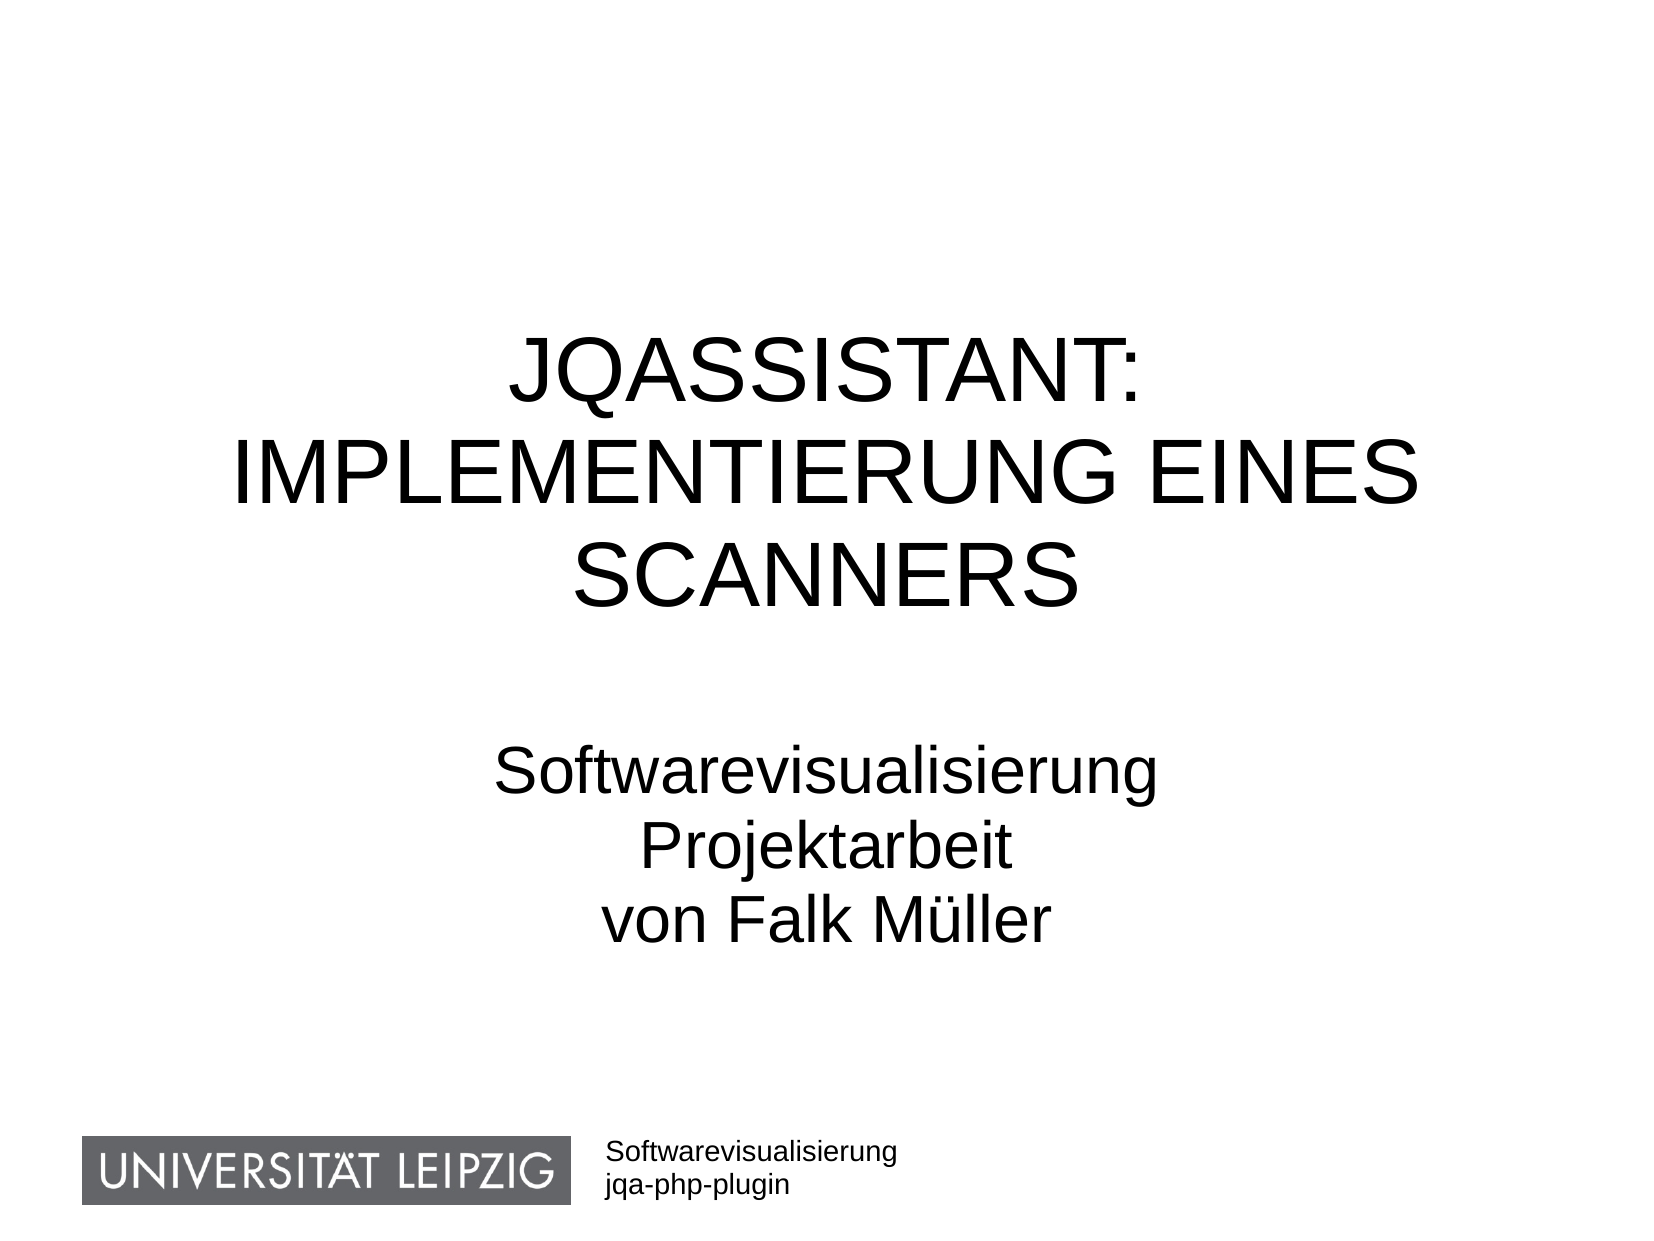

# JQASSISTANT: IMPLEMENTIERUNG EINES SCANNERS
Softwarevisualisierung
Projektarbeit
von Falk Müller